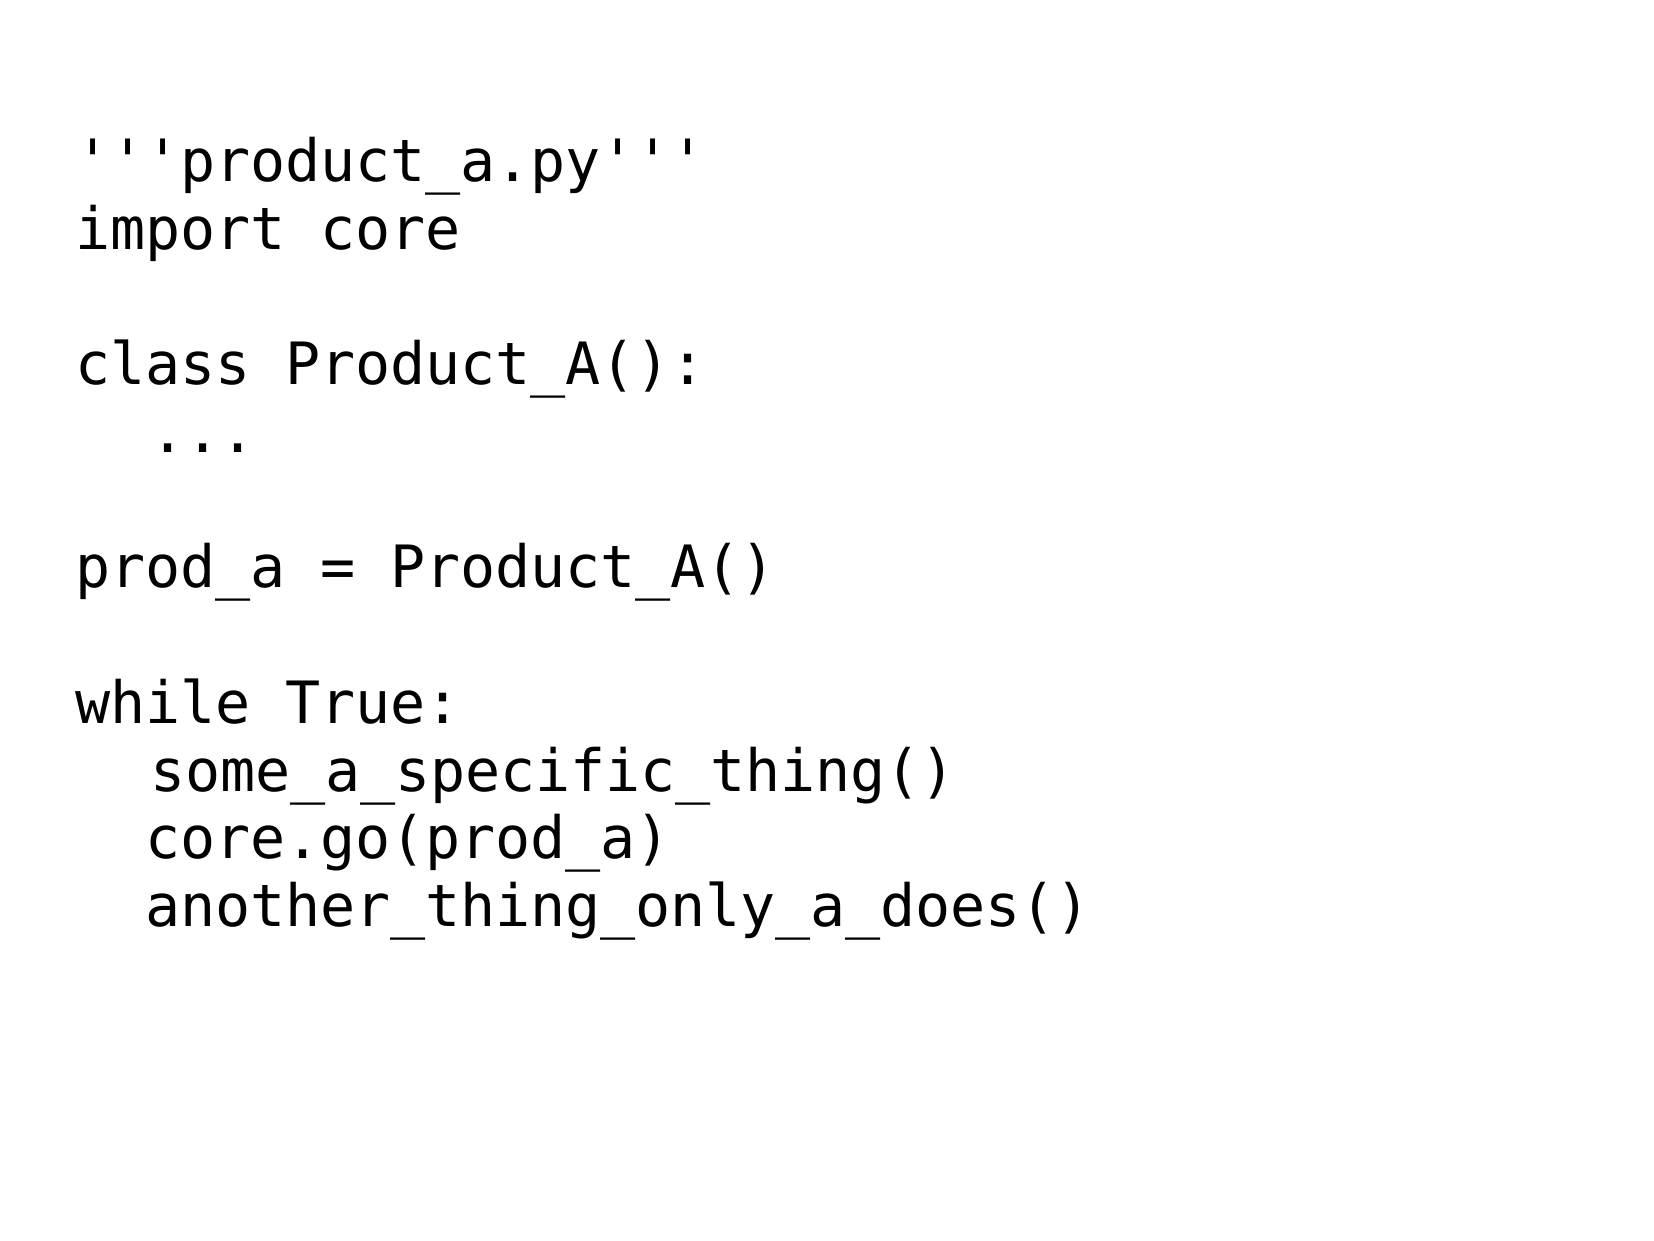

# '''product_a.py''' import core class Product_A(): ... prod_a = Product_A() while True: some_a_specific_thing() core.go(prod_a) another_thing_only_a_does()